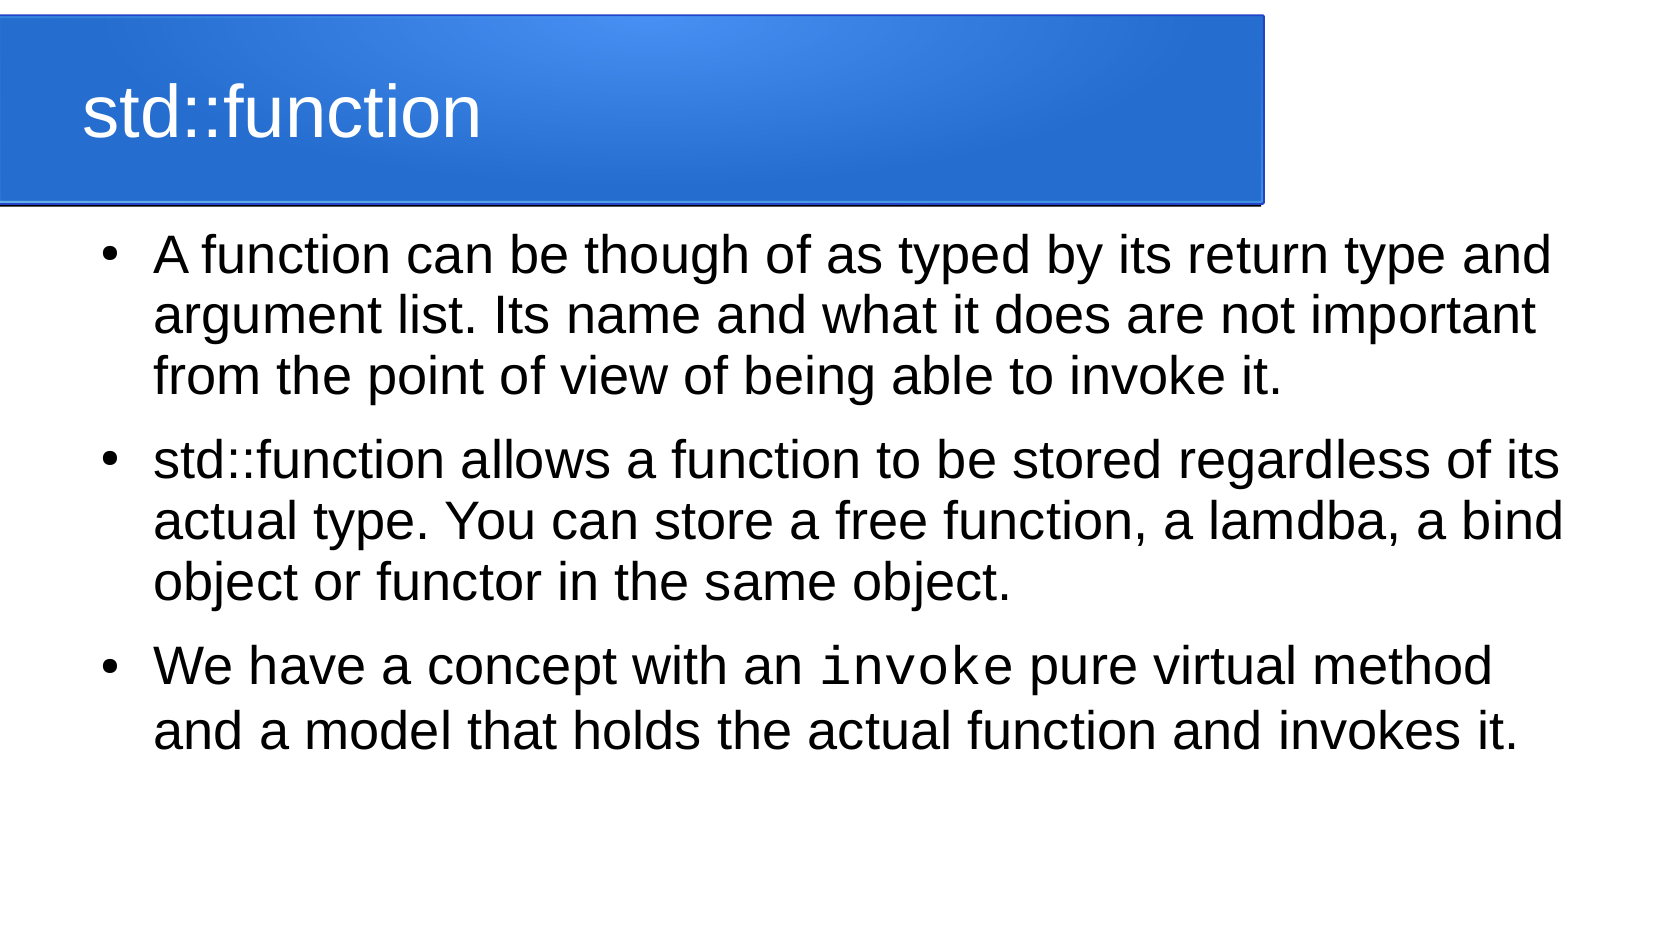

# std::function
A function can be though of as typed by its return type and argument list. Its name and what it does are not important from the point of view of being able to invoke it.
std::function allows a function to be stored regardless of its actual type. You can store a free function, a lamdba, a bind object or functor in the same object.
We have a concept with an invoke pure virtual method and a model that holds the actual function and invokes it.